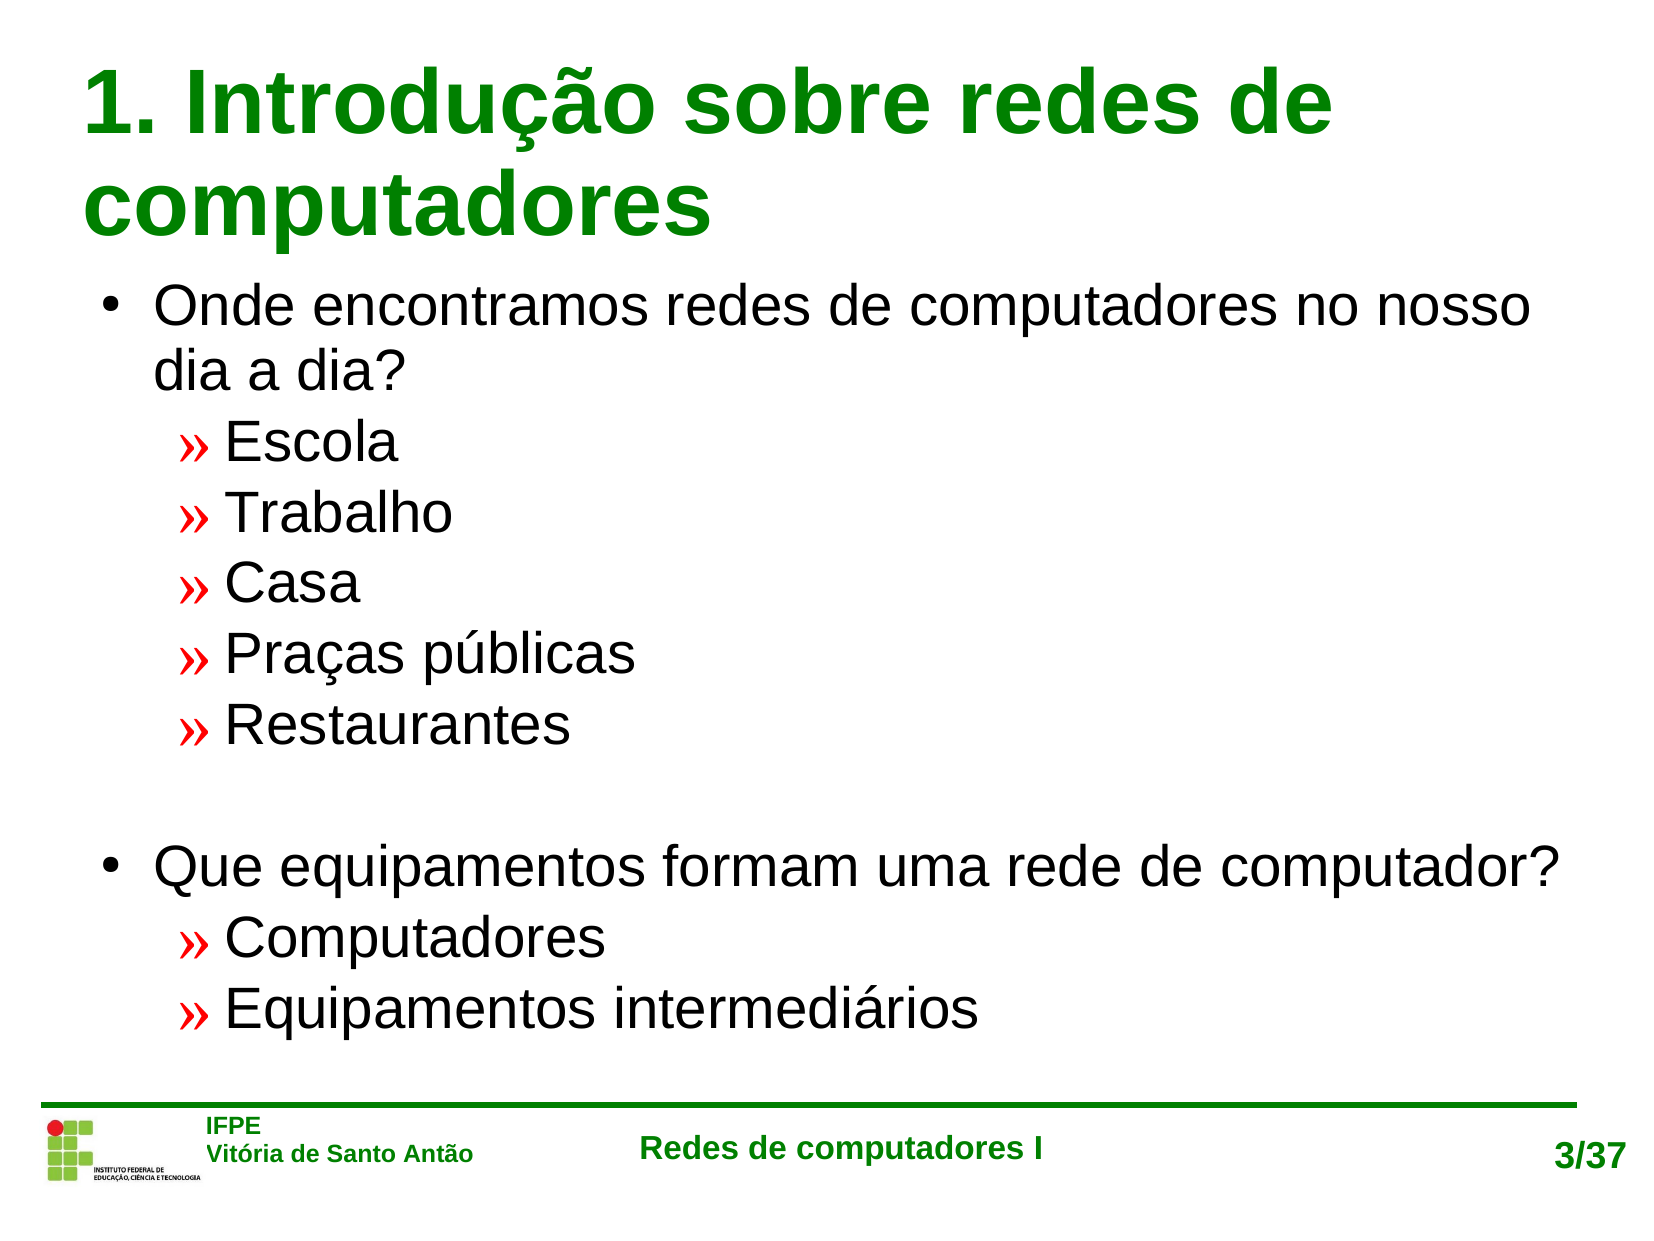

# 1. Introdução sobre redes de computadores
Onde encontramos redes de computadores no nosso dia a dia?
Escola
Trabalho
Casa
Praças públicas
Restaurantes
Que equipamentos formam uma rede de computador?
Computadores
Equipamentos intermediários